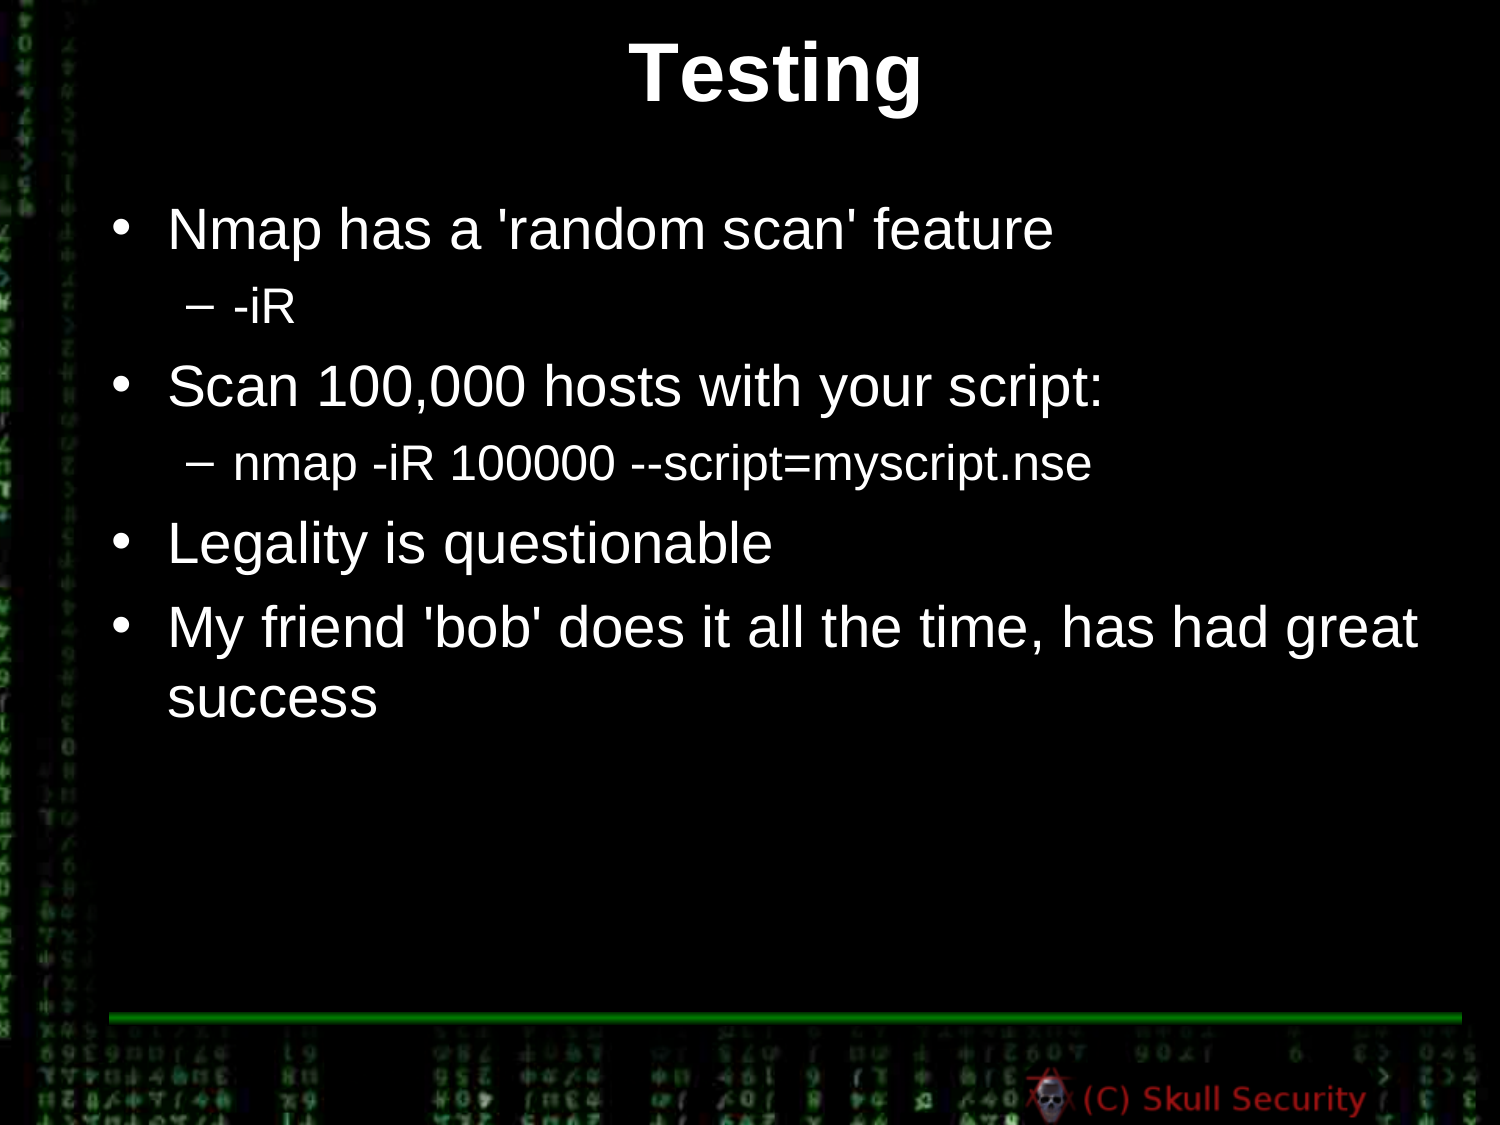

# Testing
Nmap has a 'random scan' feature
-iR
Scan 100,000 hosts with your script:
nmap -iR 100000 --script=myscript.nse
Legality is questionable
My friend 'bob' does it all the time, has had great success